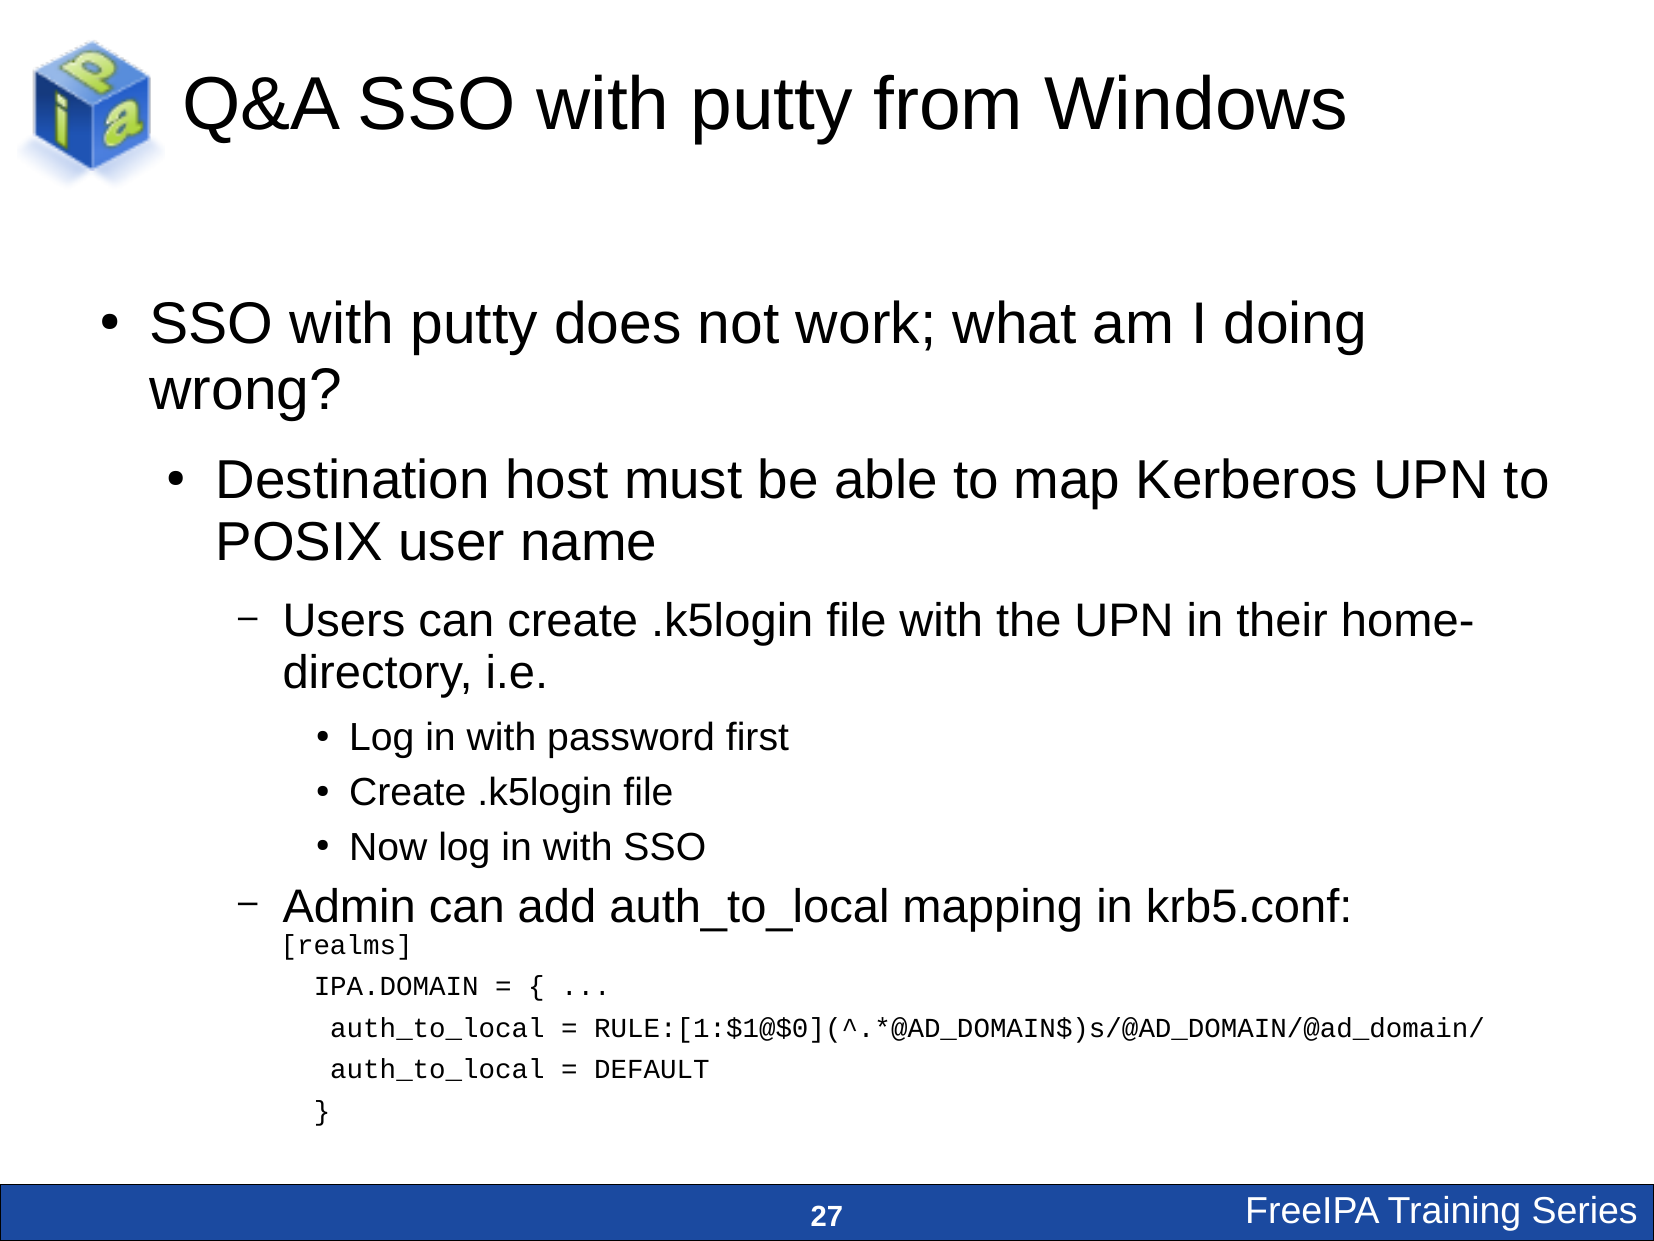

# Q&A SSO with putty from Windows
SSO with putty does not work; what am I doing wrong?
Destination host must be able to map Kerberos UPN to POSIX user name
Users can create .k5login file with the UPN in their home-directory, i.e.
Log in with password first
Create .k5login file
Now log in with SSO
Admin can add auth_to_local mapping in krb5.conf:
 [realms]
 IPA.DOMAIN = { ...
 auth_to_local = RULE:[1:$1@$0](^.*@AD_DOMAIN$)s/@AD_DOMAIN/@ad_domain/
 auth_to_local = DEFAULT
 }
27